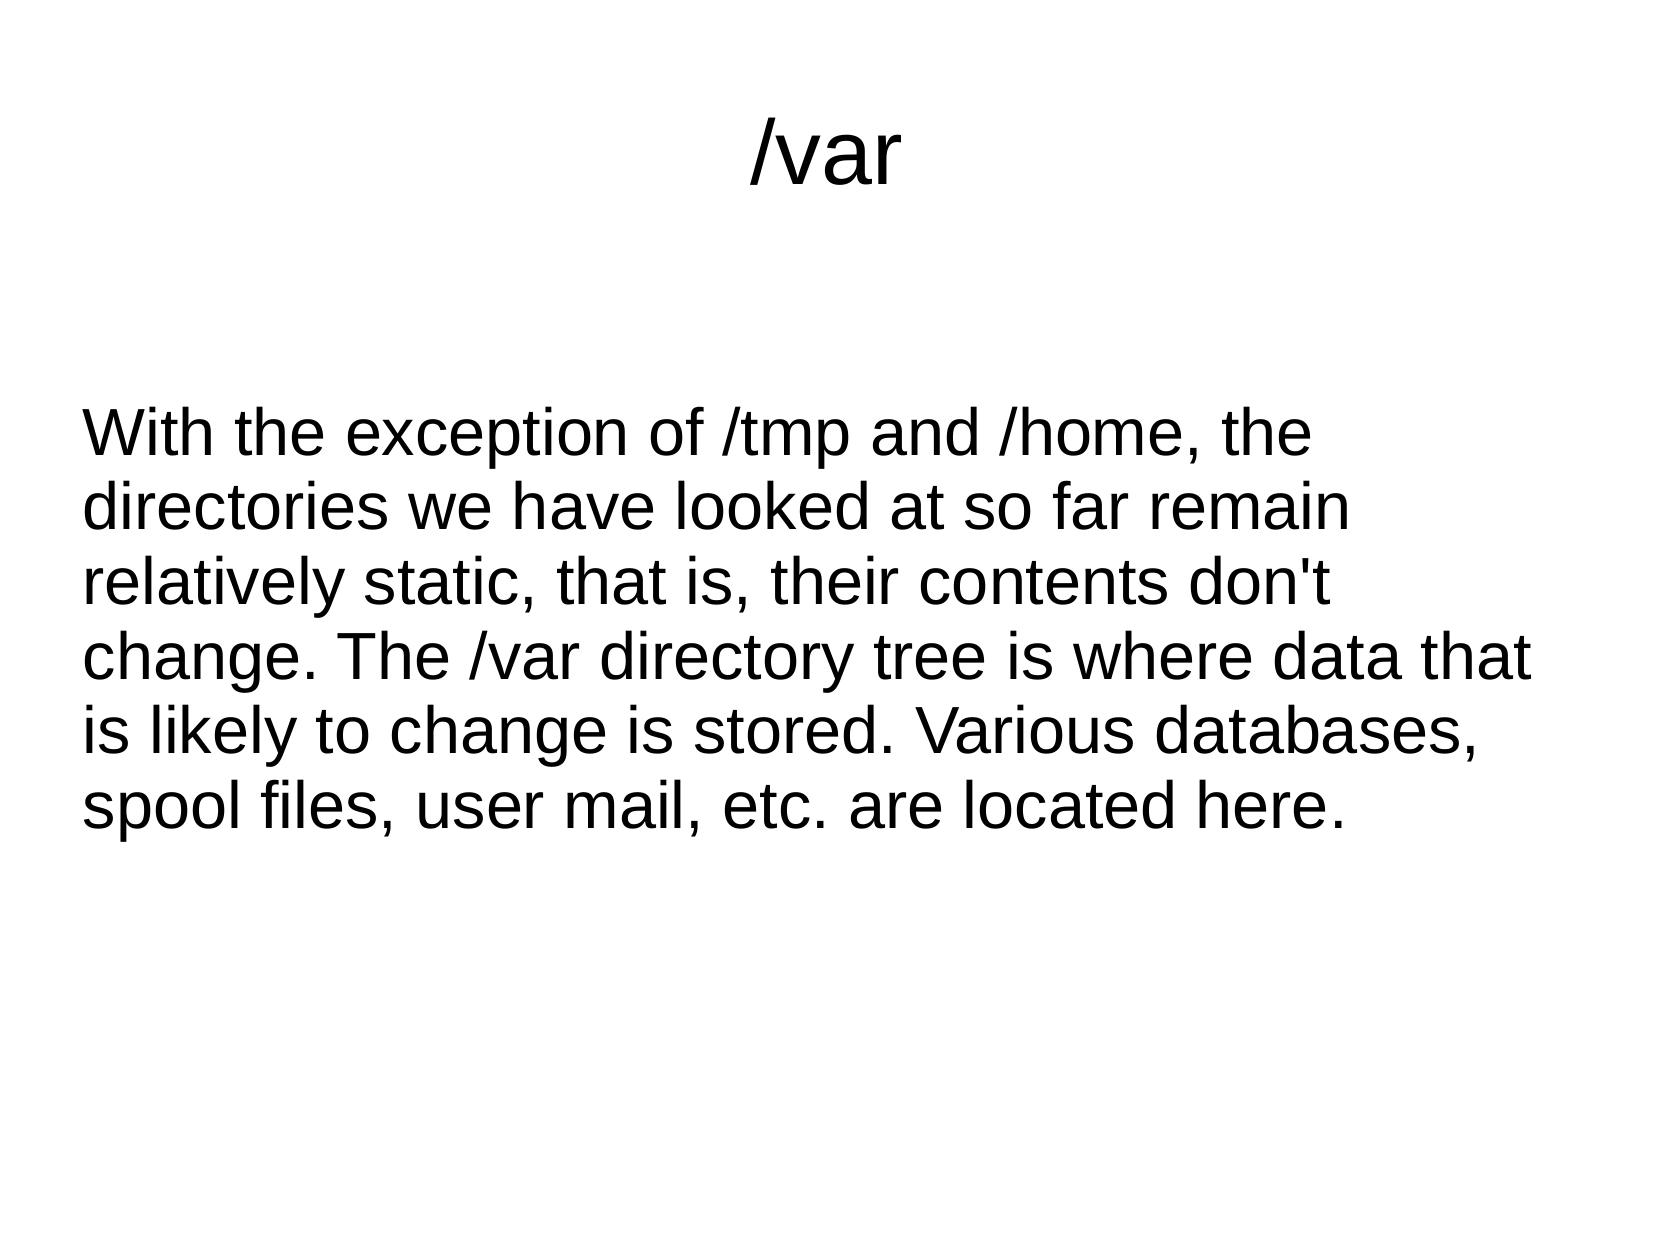

# /var
With the exception of /tmp and /home, the directories we have looked at so far remain relatively static, that is, their contents don't change. The /var directory tree is where data that is likely to change is stored. Various databases, spool files, user mail, etc. are located here.